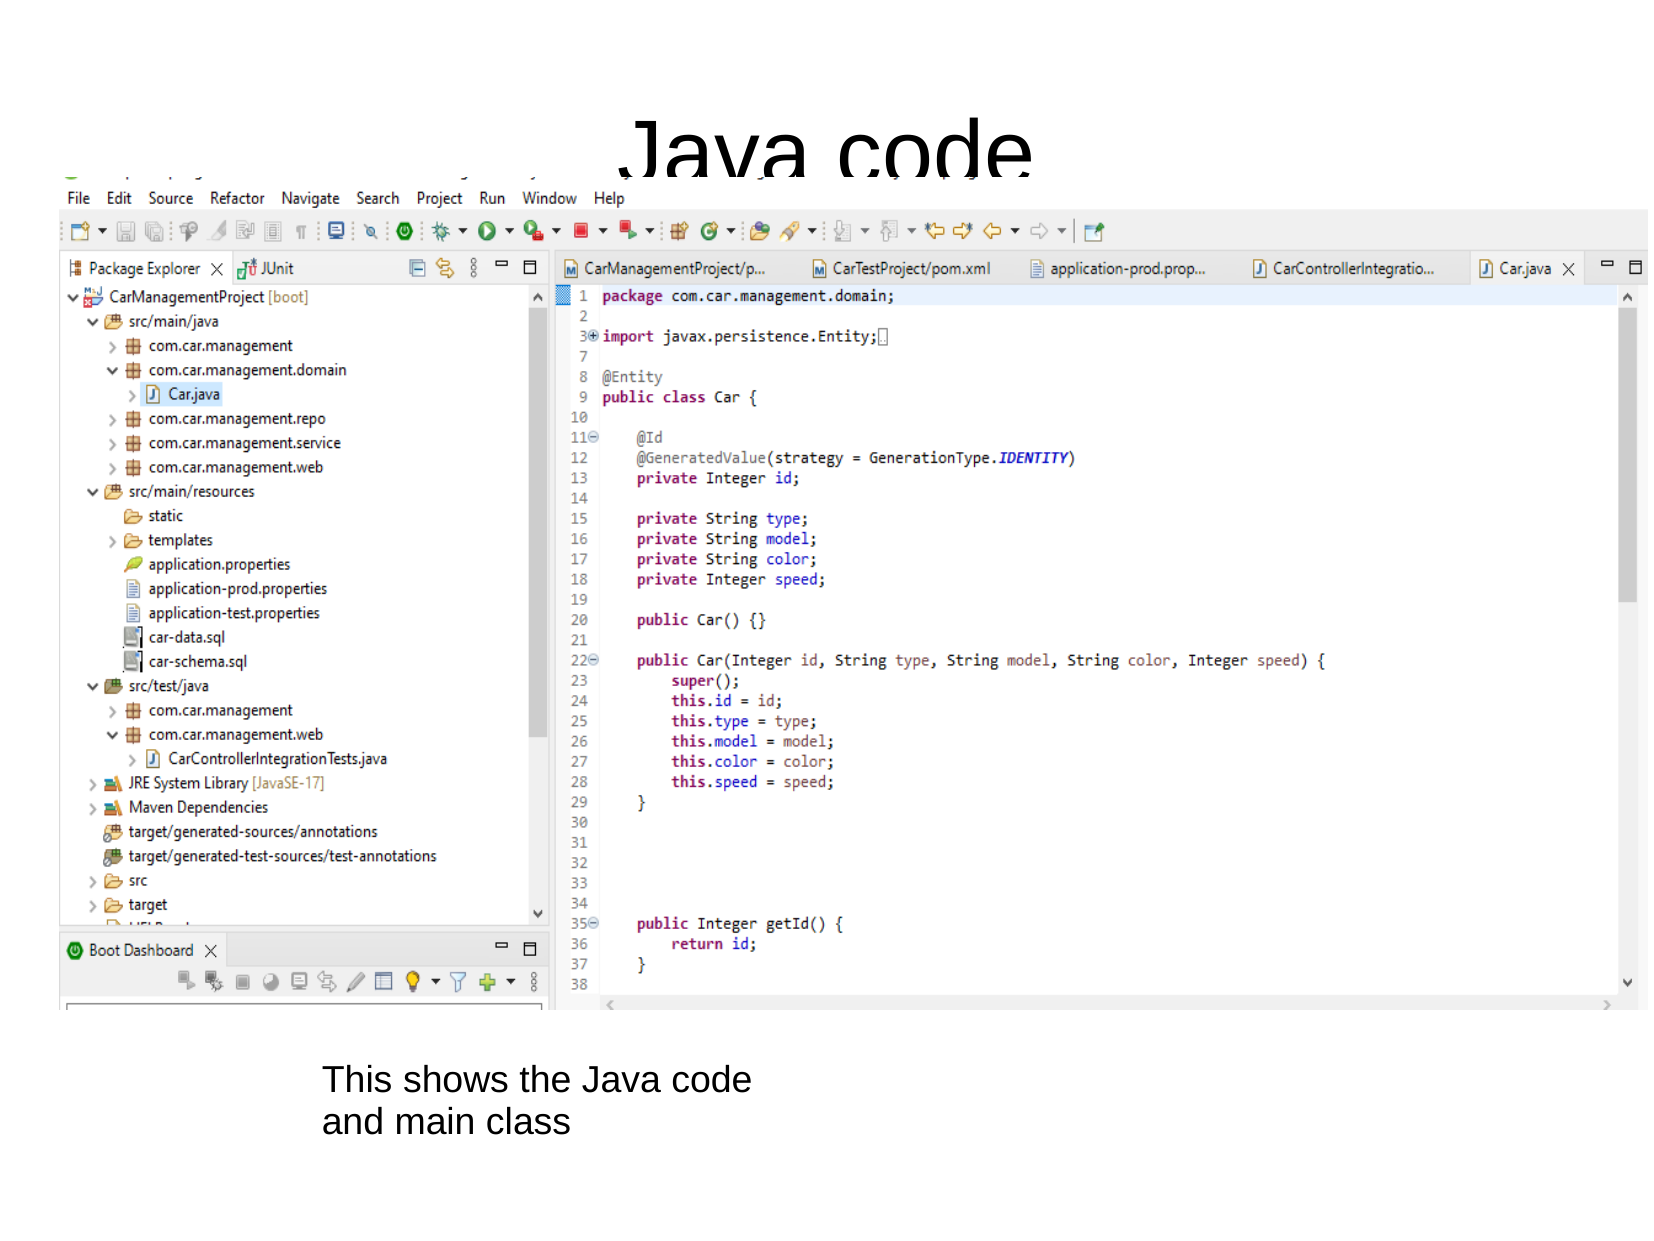

# Java code
This shows the Java code and main class